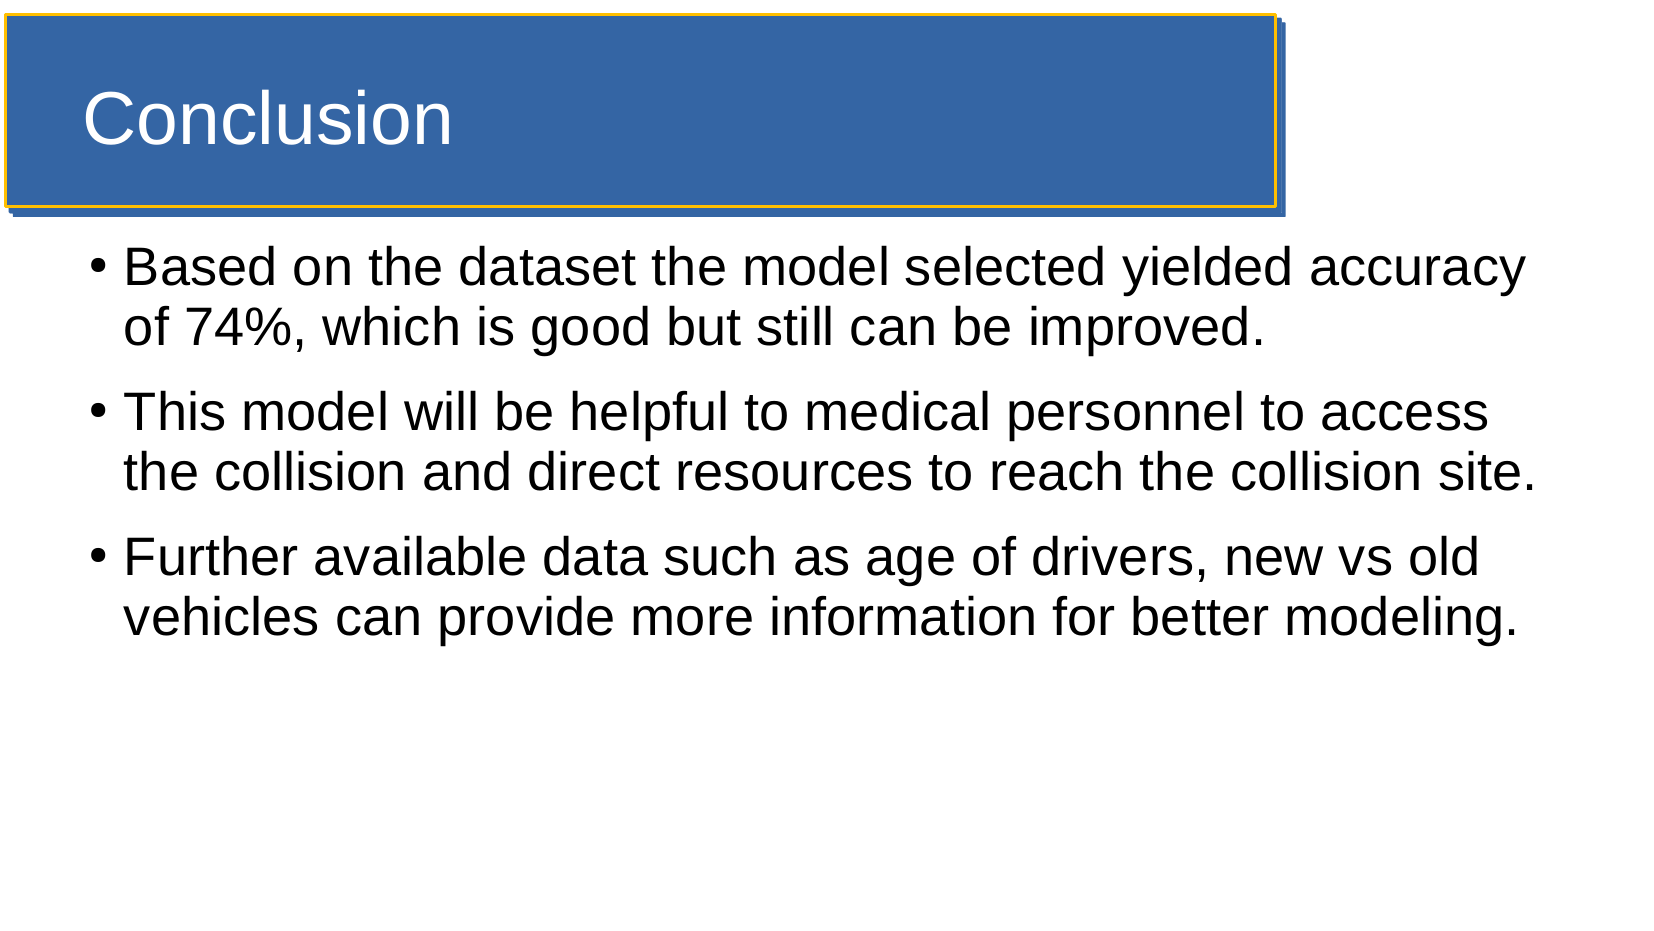

# Conclusion
Based on the dataset the model selected yielded accuracy of 74%, which is good but still can be improved.
This model will be helpful to medical personnel to access the collision and direct resources to reach the collision site.
Further available data such as age of drivers, new vs old vehicles can provide more information for better modeling.